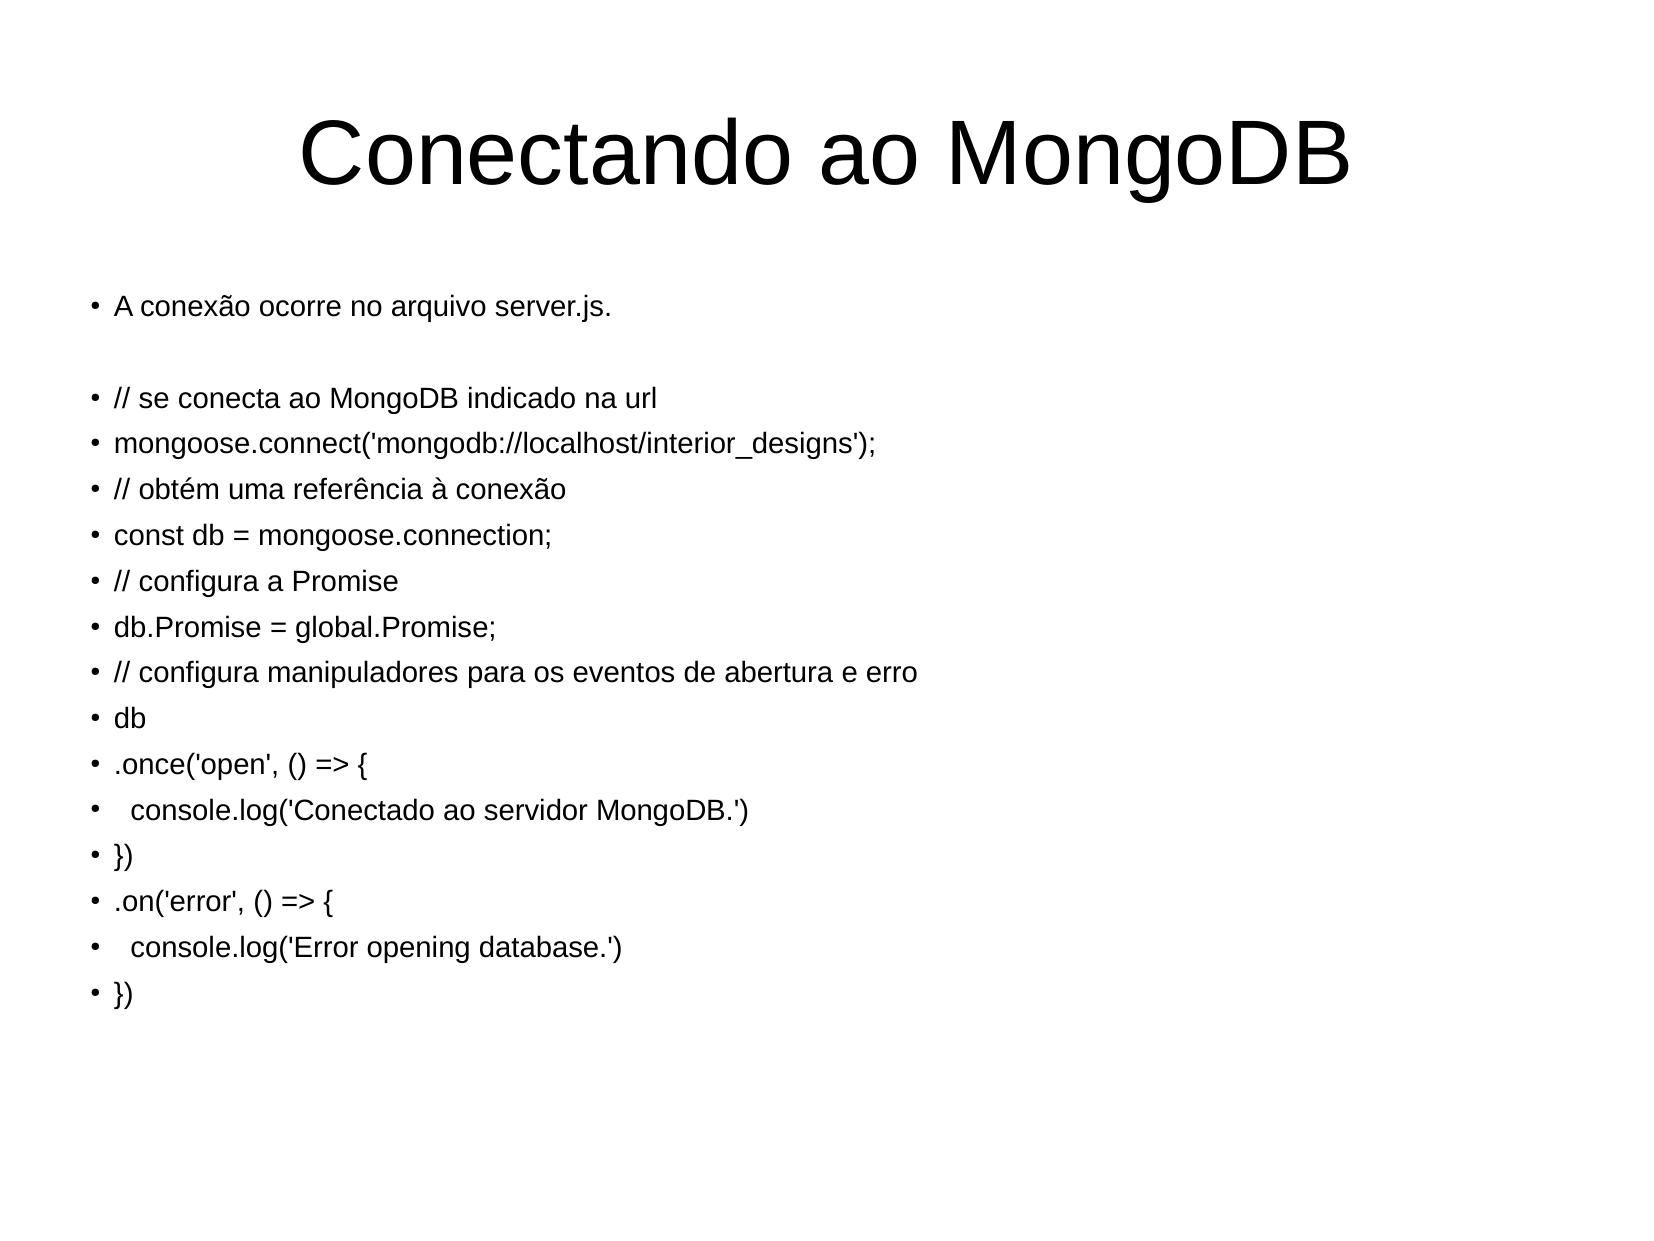

# Conectando ao MongoDB
A conexão ocorre no arquivo server.js.
// se conecta ao MongoDB indicado na url
mongoose.connect('mongodb://localhost/interior_designs');
// obtém uma referência à conexão
const db = mongoose.connection;
// configura a Promise
db.Promise = global.Promise;
// configura manipuladores para os eventos de abertura e erro
db
.once('open', () => {
 console.log('Conectado ao servidor MongoDB.')
})
.on('error', () => {
 console.log('Error opening database.')
})